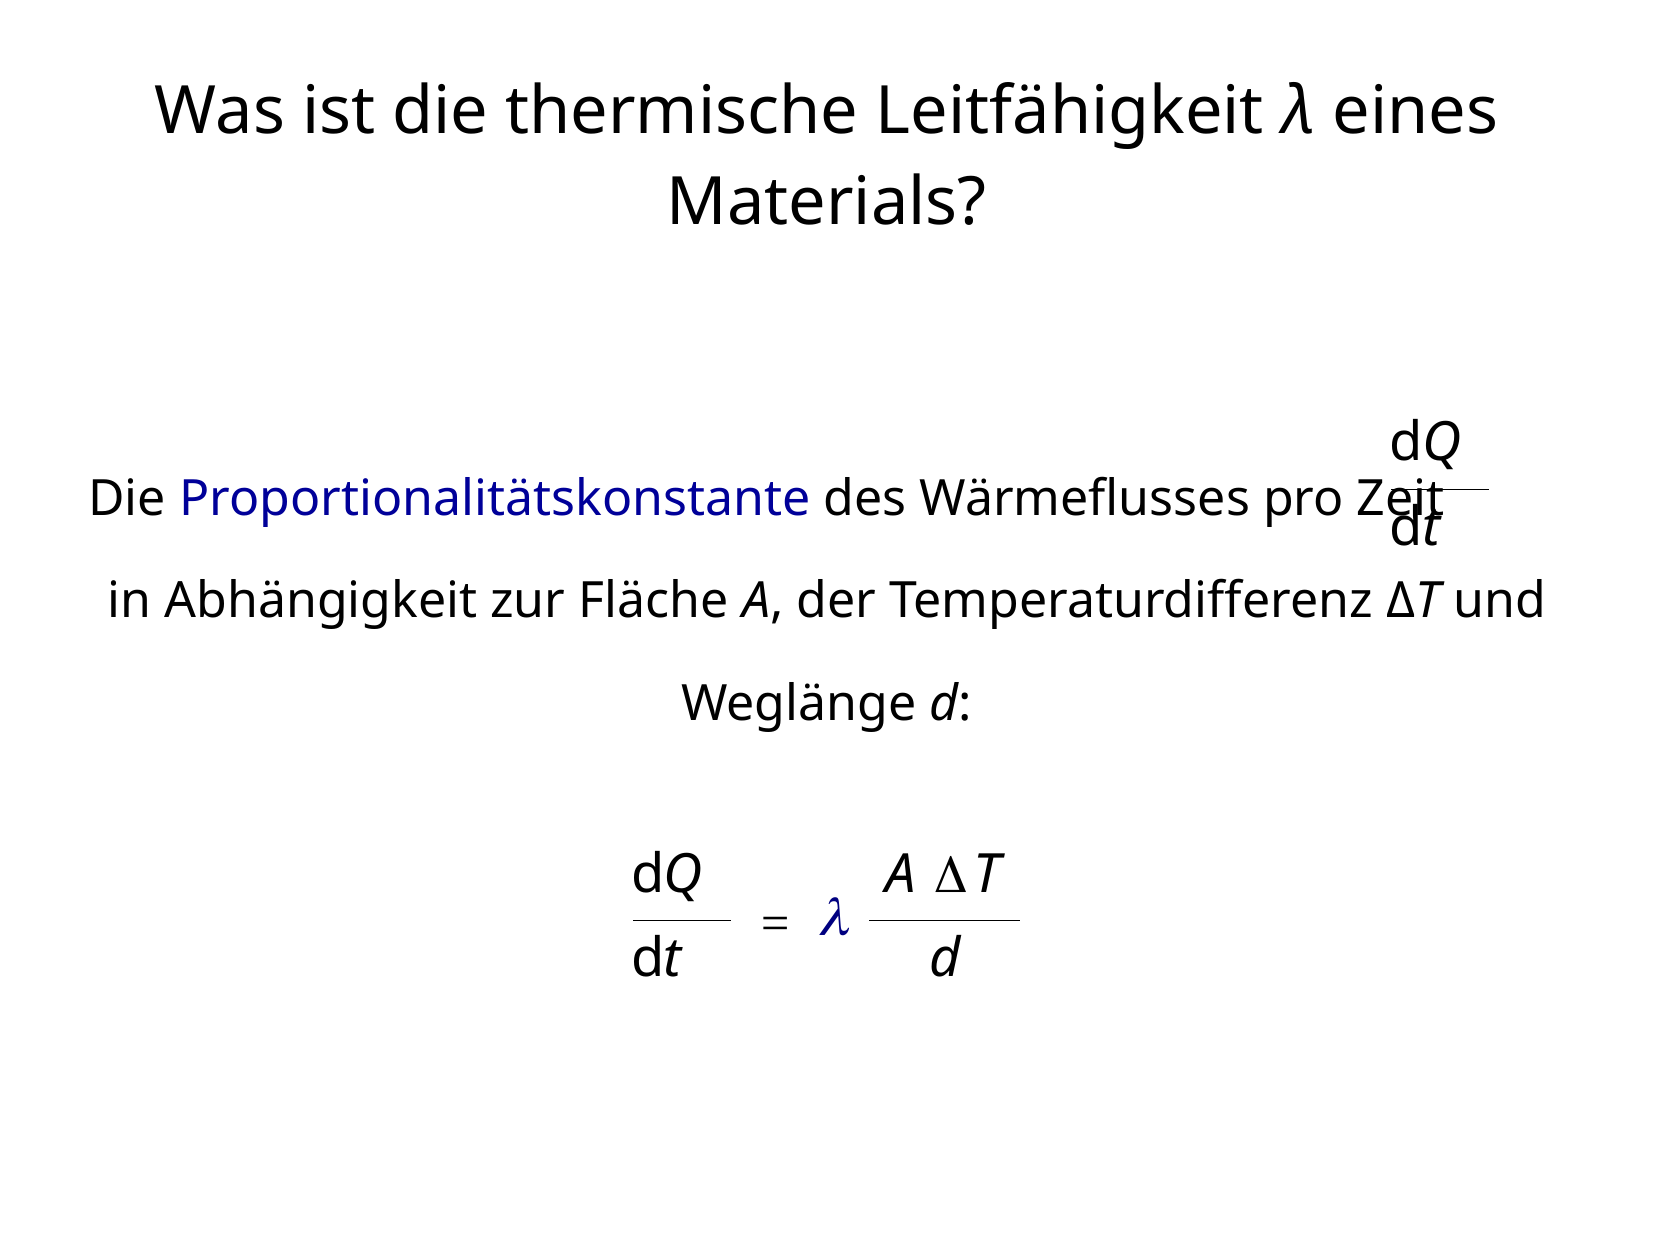

# Was ist die thermische Leitfähigkeit λ eines Materials?
Die Proportionalitätskonstante des Wärmeflusses pro Zeit 		 in Abhängigkeit zur Fläche A, der Temperaturdifferenz ΔT und Weglänge d: